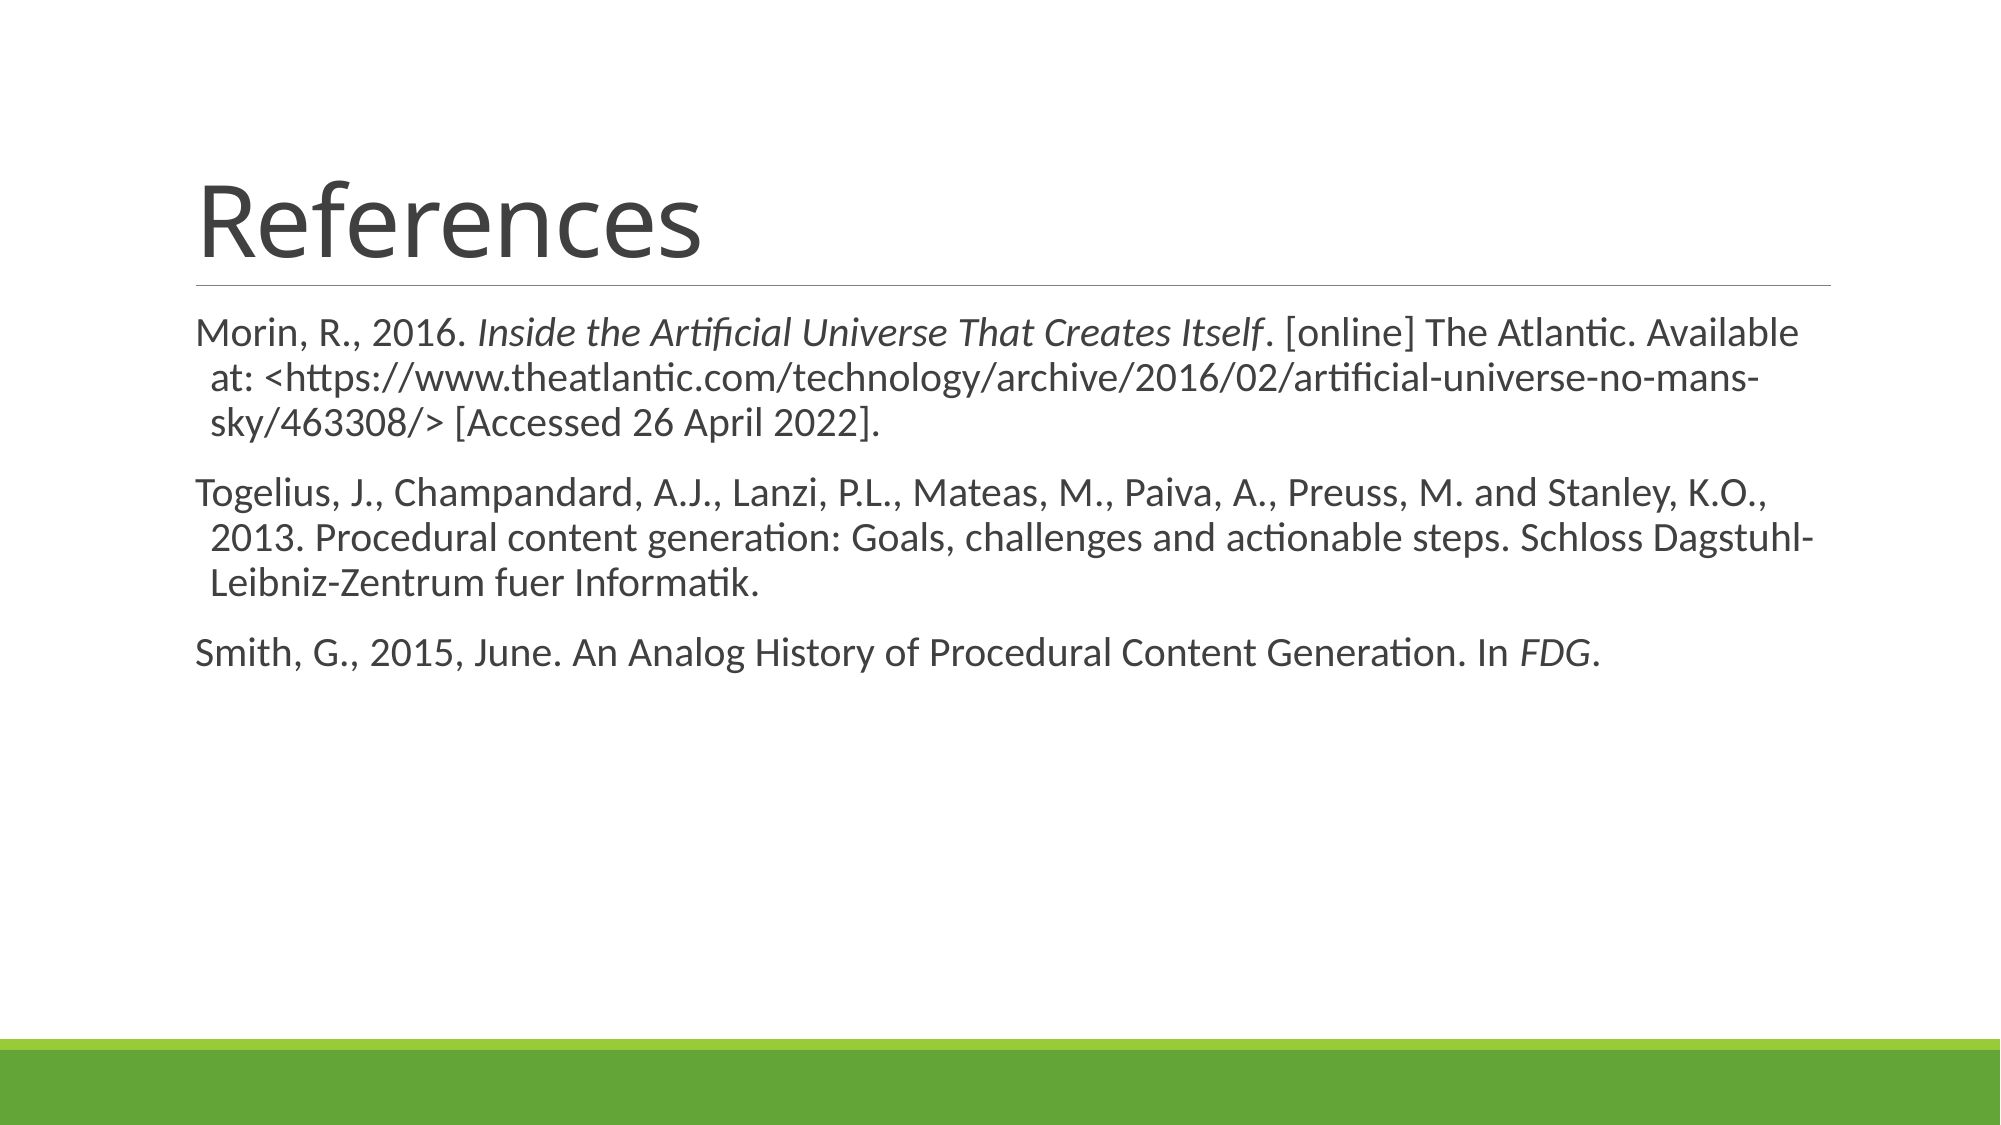

# References
Morin, R., 2016. Inside the Artificial Universe That Creates Itself. [online] The Atlantic. Available at: <https://www.theatlantic.com/technology/archive/2016/02/artificial-universe-no-mans-sky/463308/> [Accessed 26 April 2022].
Togelius, J., Champandard, A.J., Lanzi, P.L., Mateas, M., Paiva, A., Preuss, M. and Stanley, K.O., 2013. Procedural content generation: Goals, challenges and actionable steps. Schloss Dagstuhl-Leibniz-Zentrum fuer Informatik.
Smith, G., 2015, June. An Analog History of Procedural Content Generation. In FDG.